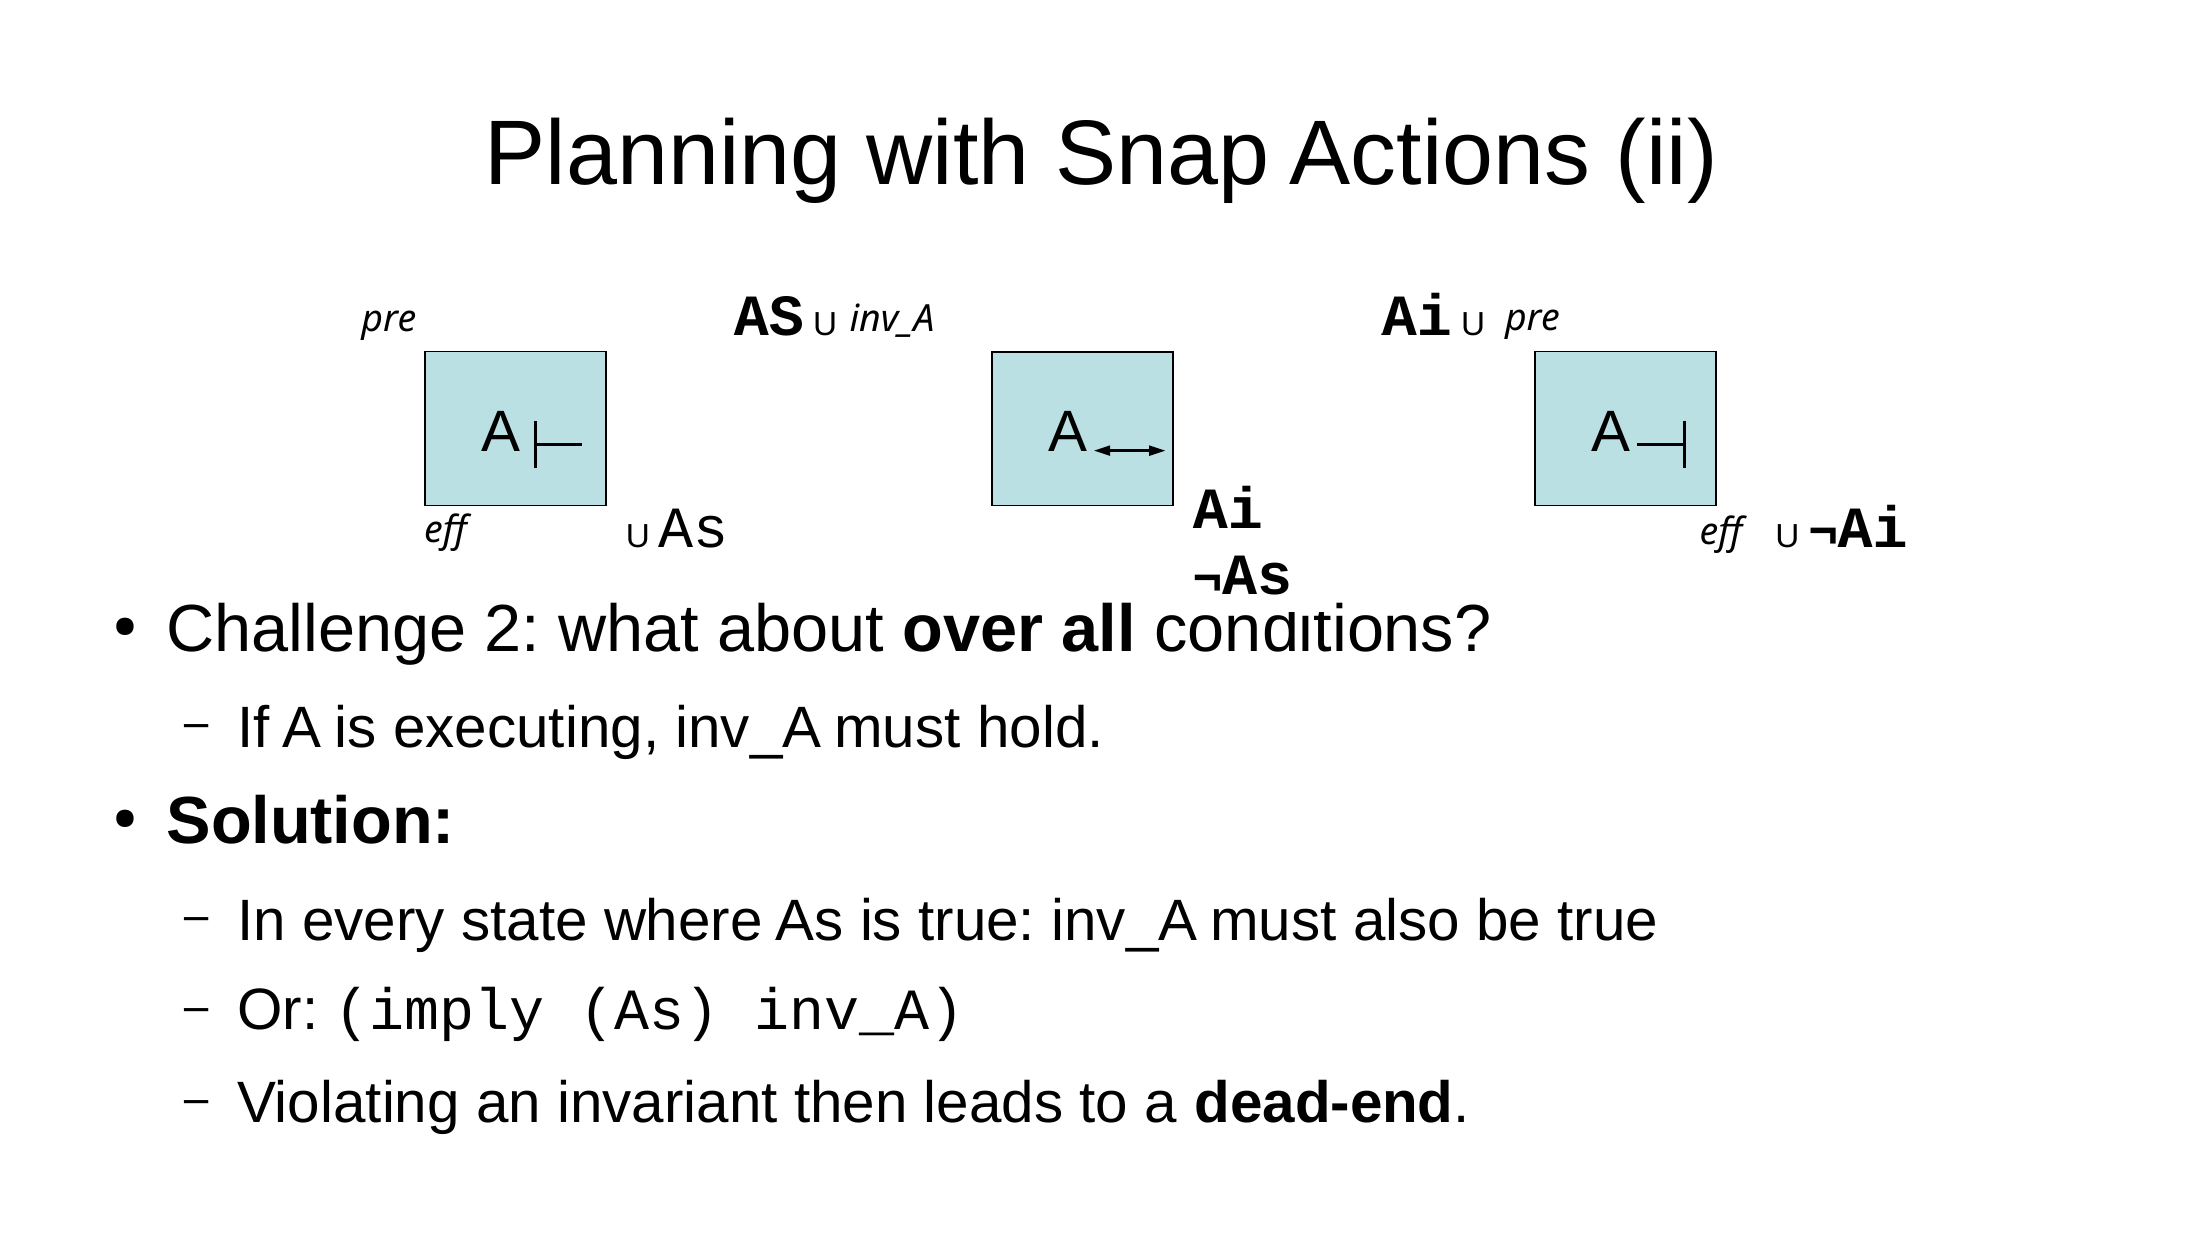

# Planning with Snap Actions (ii)
pre
AS U
pre
Ai U
inv_A
As U
A
A
A
Ai
¬As
eff
U As
U ¬As
eff
U ¬Ai
Challenge 2: what about over all conditions?
If A is executing, inv_A must hold.
Solution:
In every state where As is true: inv_A must also be true
Or: (imply (As) inv_A)
Violating an invariant then leads to a dead-end.